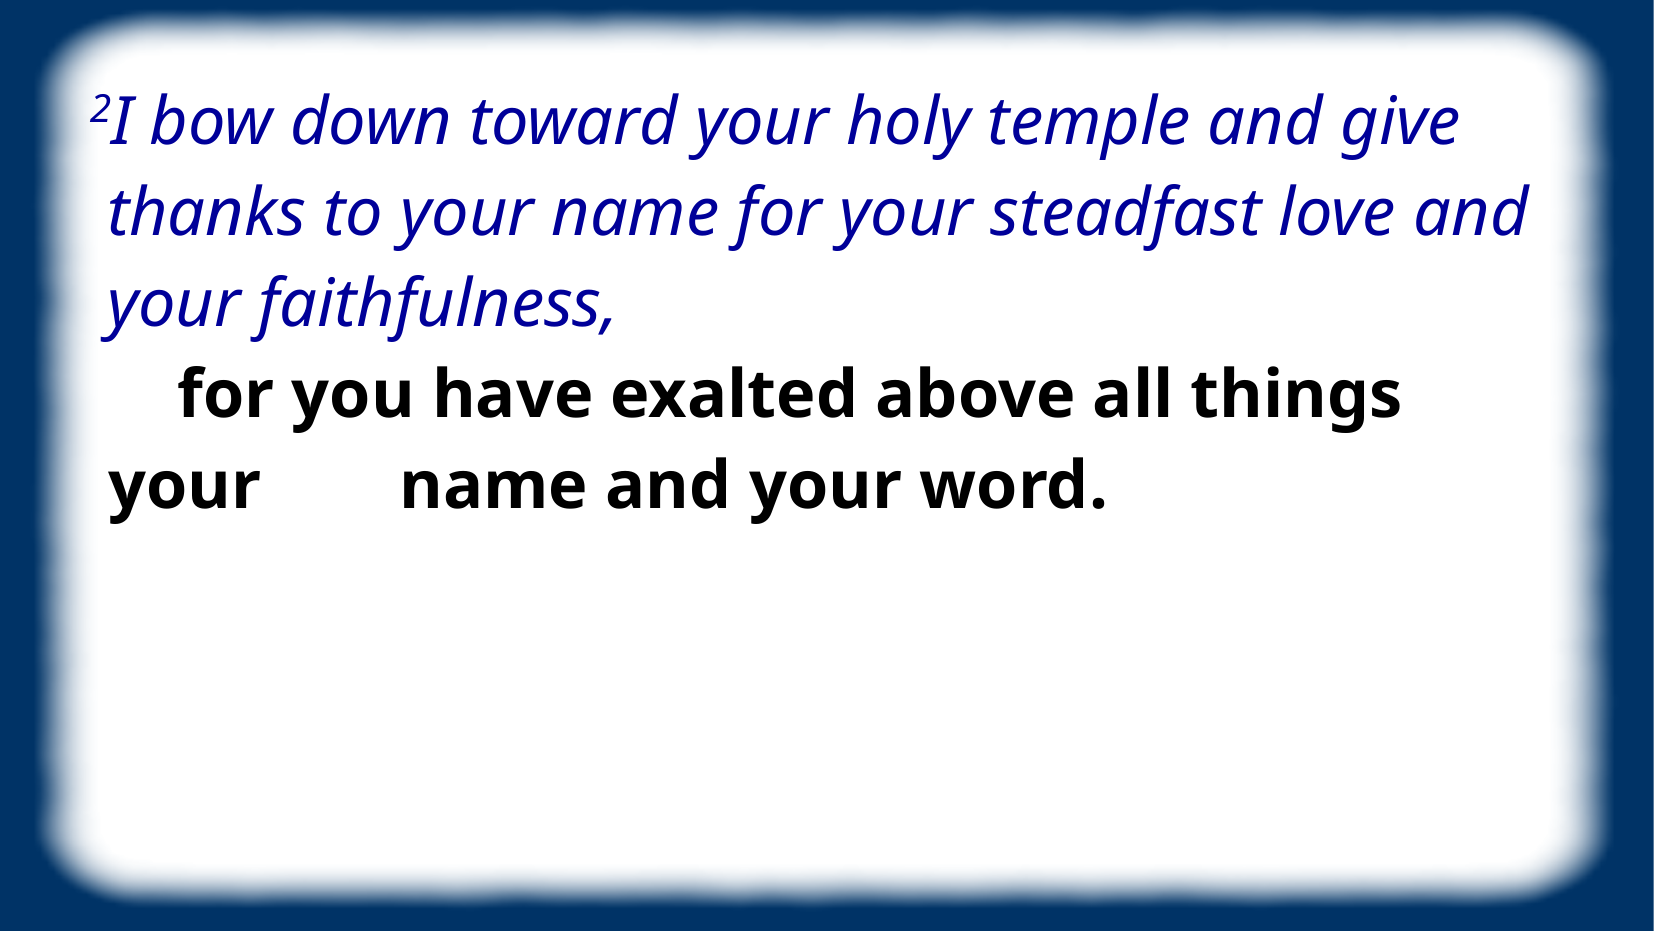

2I bow down toward your holy temple and give
 thanks to your name for your steadfast love and
 your faithfulness,
 for you have exalted above all things your name and your word.